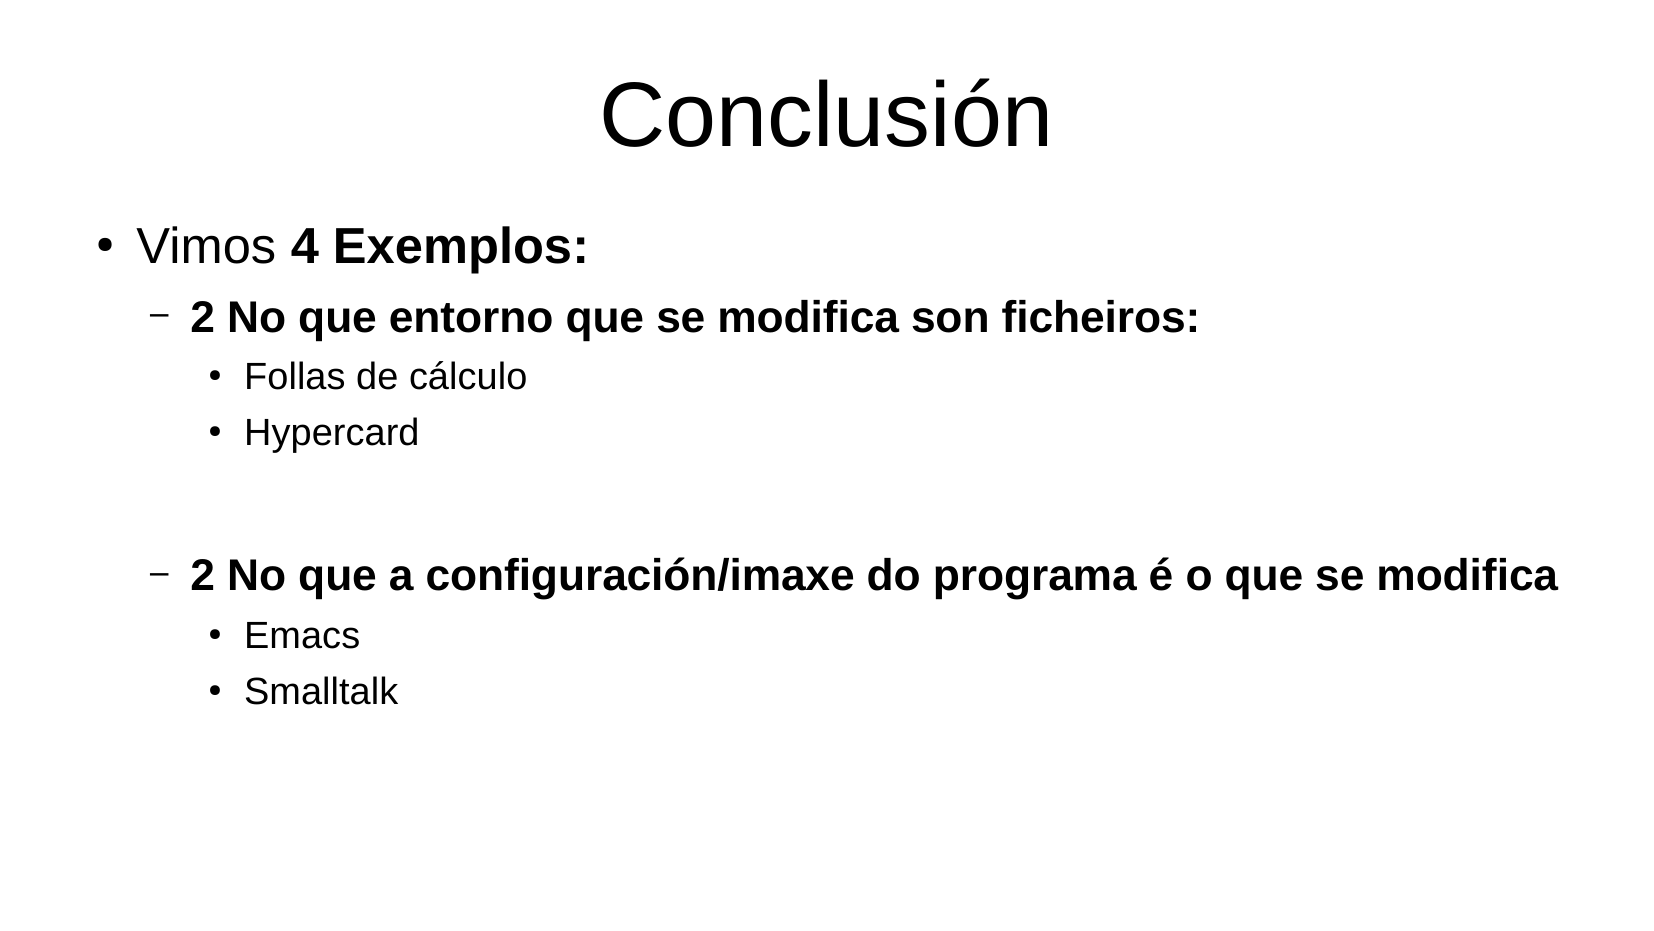

# Conclusión
Vimos 4 Exemplos:
2 No que entorno que se modifica son ficheiros:
Follas de cálculo
Hypercard
2 No que a configuración/imaxe do programa é o que se modifica
Emacs
Smalltalk